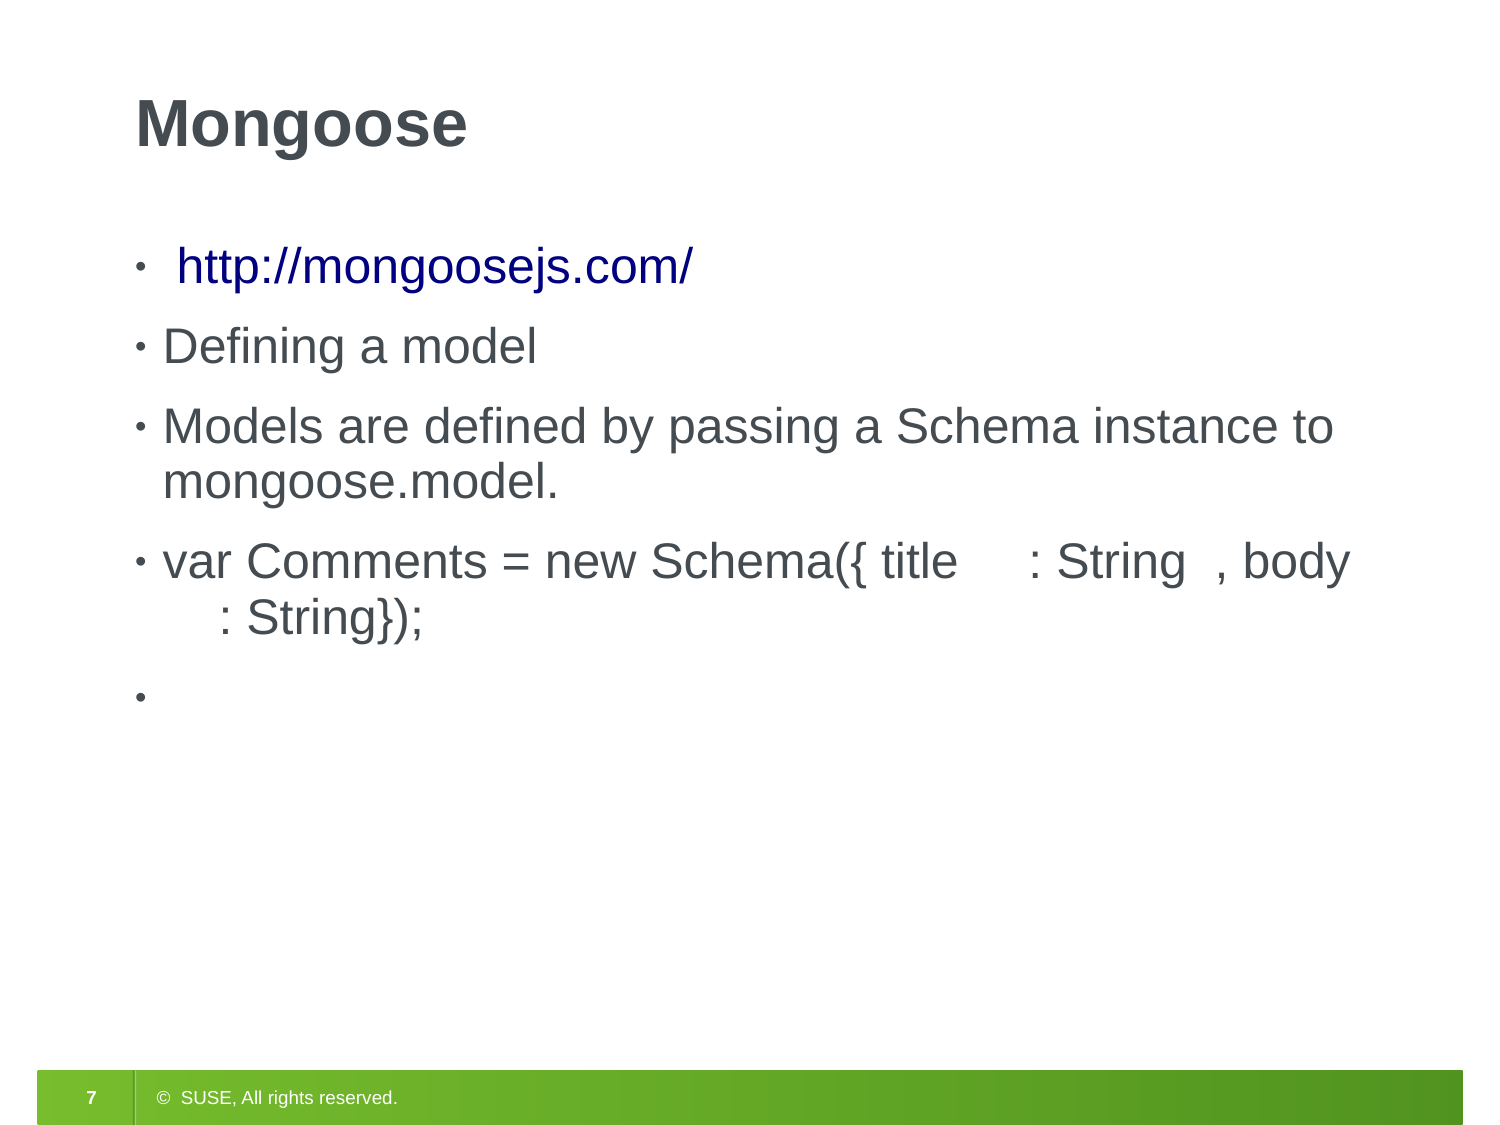

# Mongoose
 http://mongoosejs.com/
Defining a model
Models are defined by passing a Schema instance to mongoose.model.
var Comments = new Schema({ title : String , body : String});